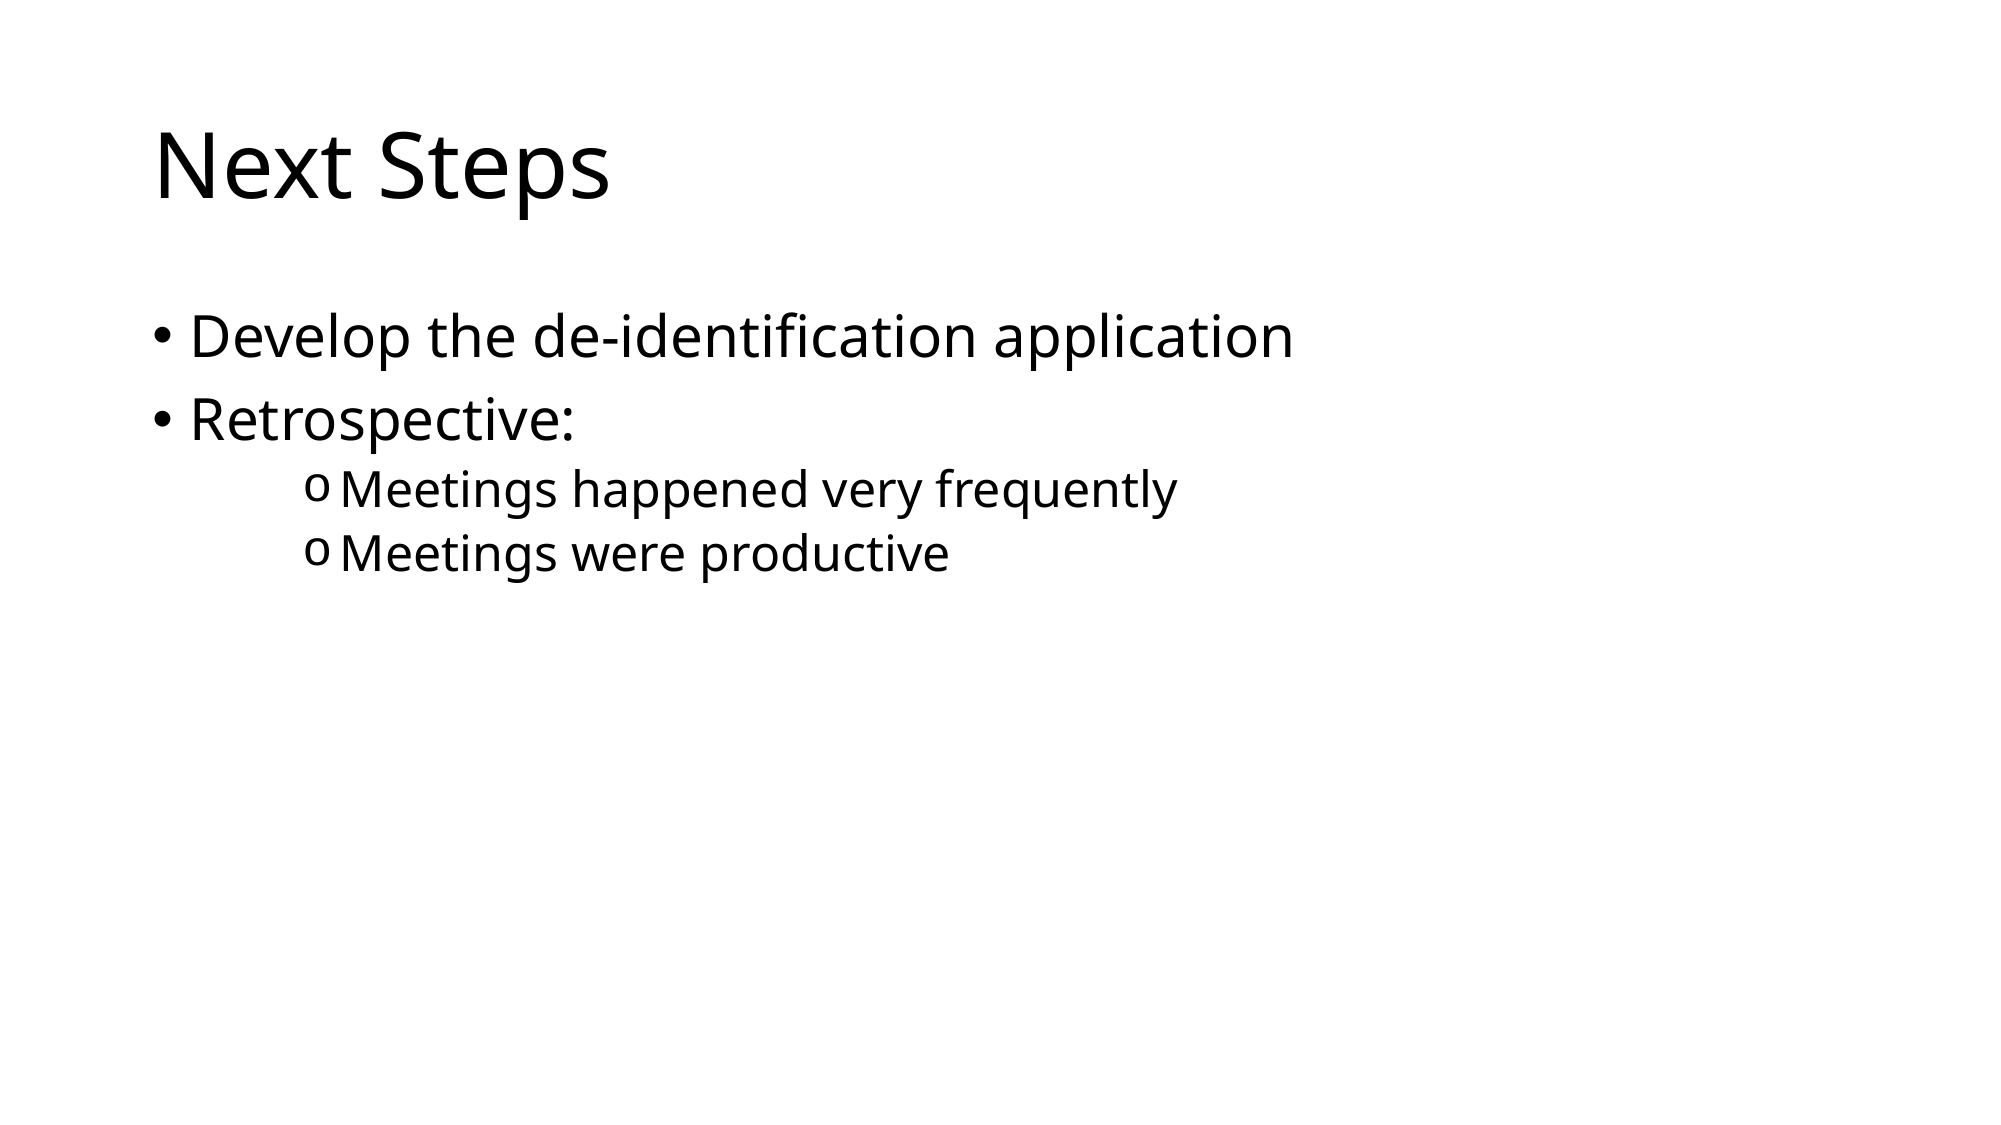

# Next Steps
Develop the de-identification application
Retrospective:
Meetings happened very frequently
Meetings were productive